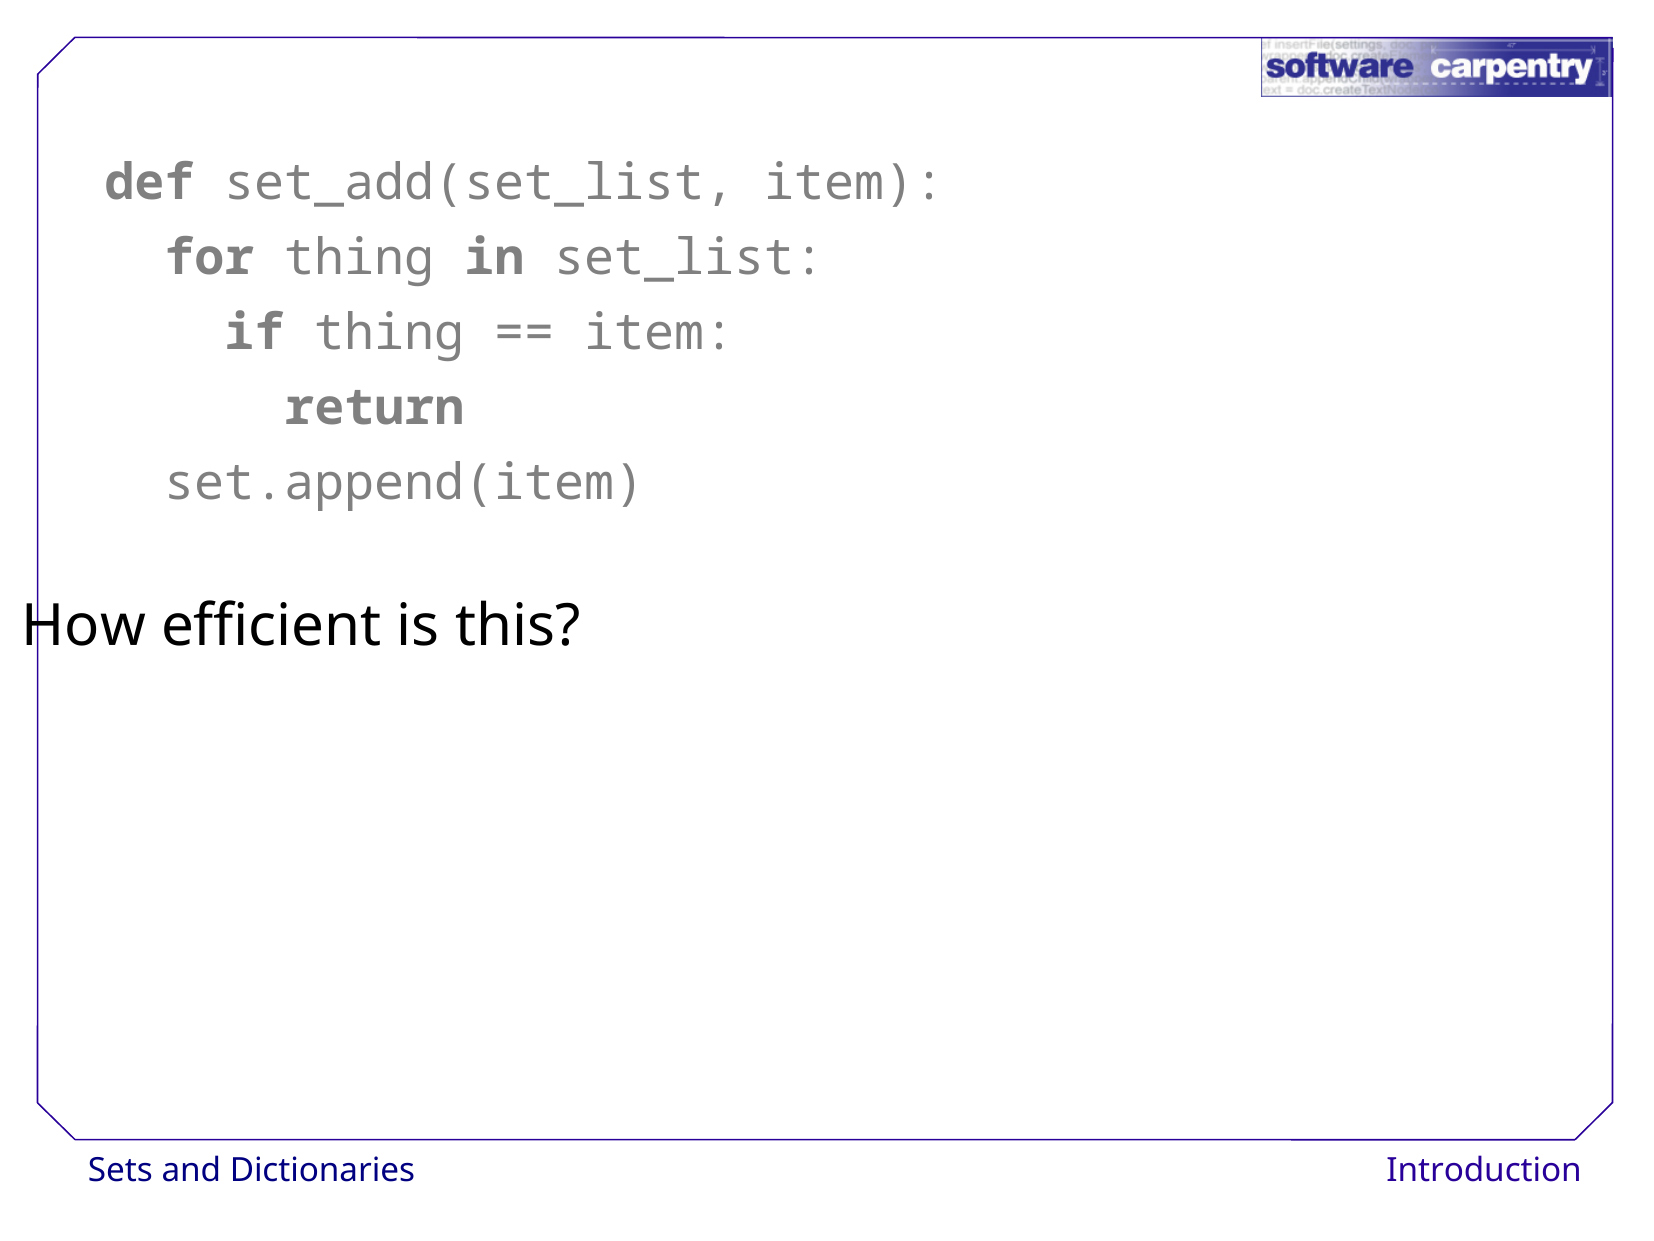

def set_add(set_list, item):
 for thing in set_list:
 if thing == item:
 return
 set.append(item)
How efficient is this?